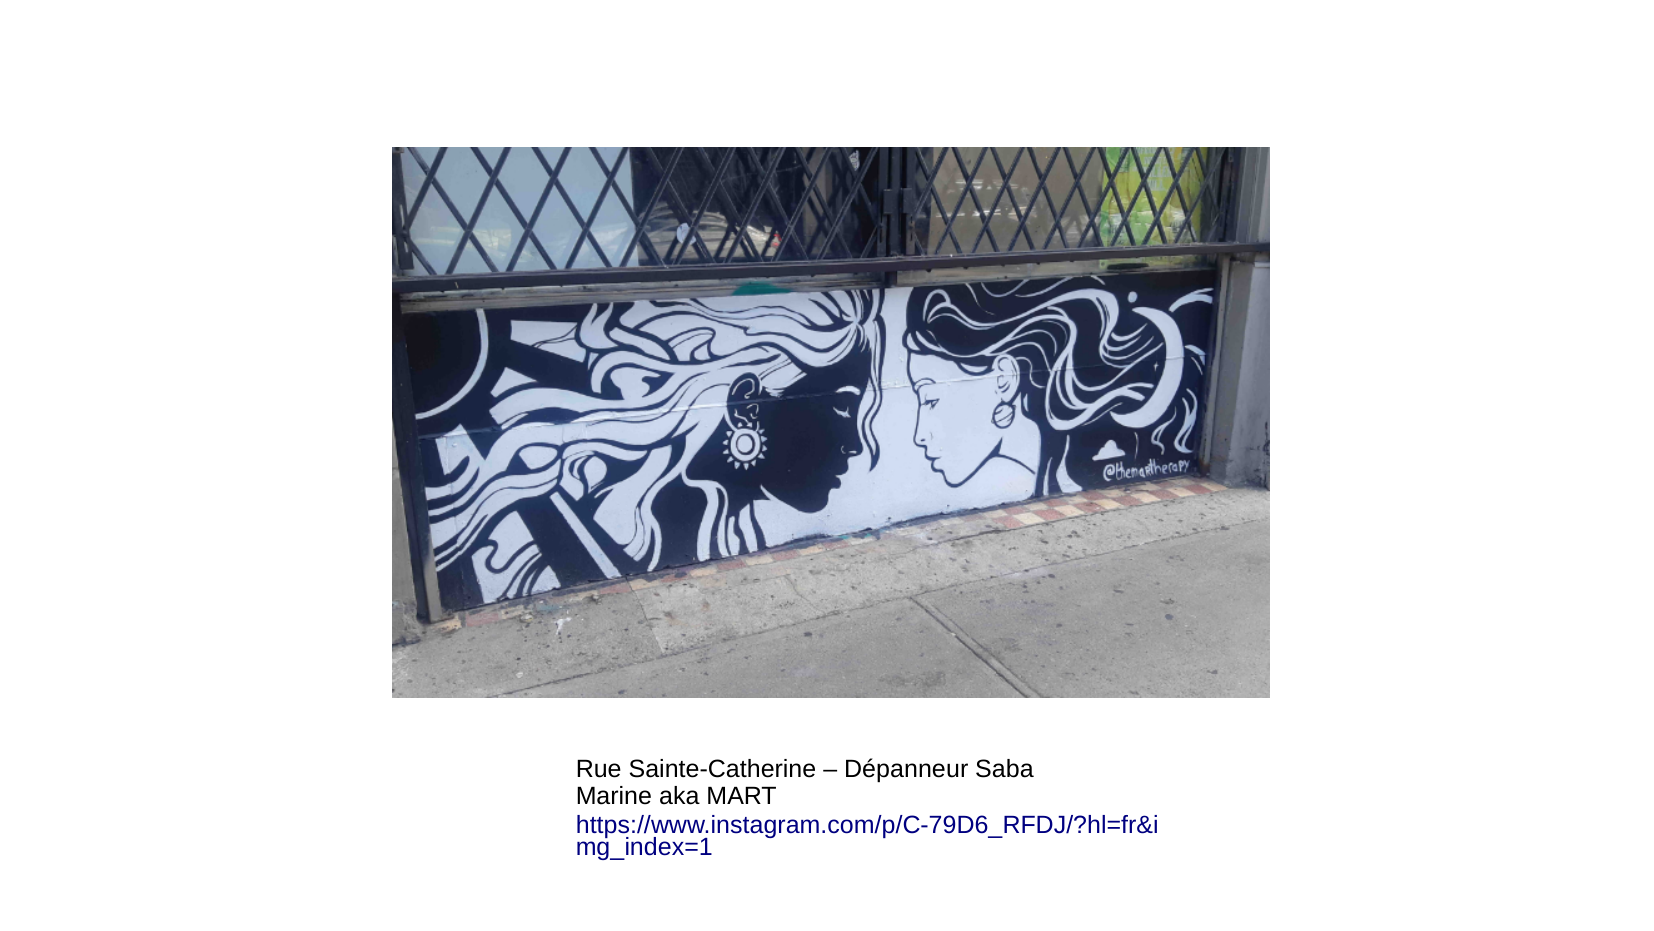

Rue Sainte-Catherine – Dépanneur Saba
Marine aka MART
https://www.instagram.com/p/C-79D6_RFDJ/?hl=fr&img_index=1